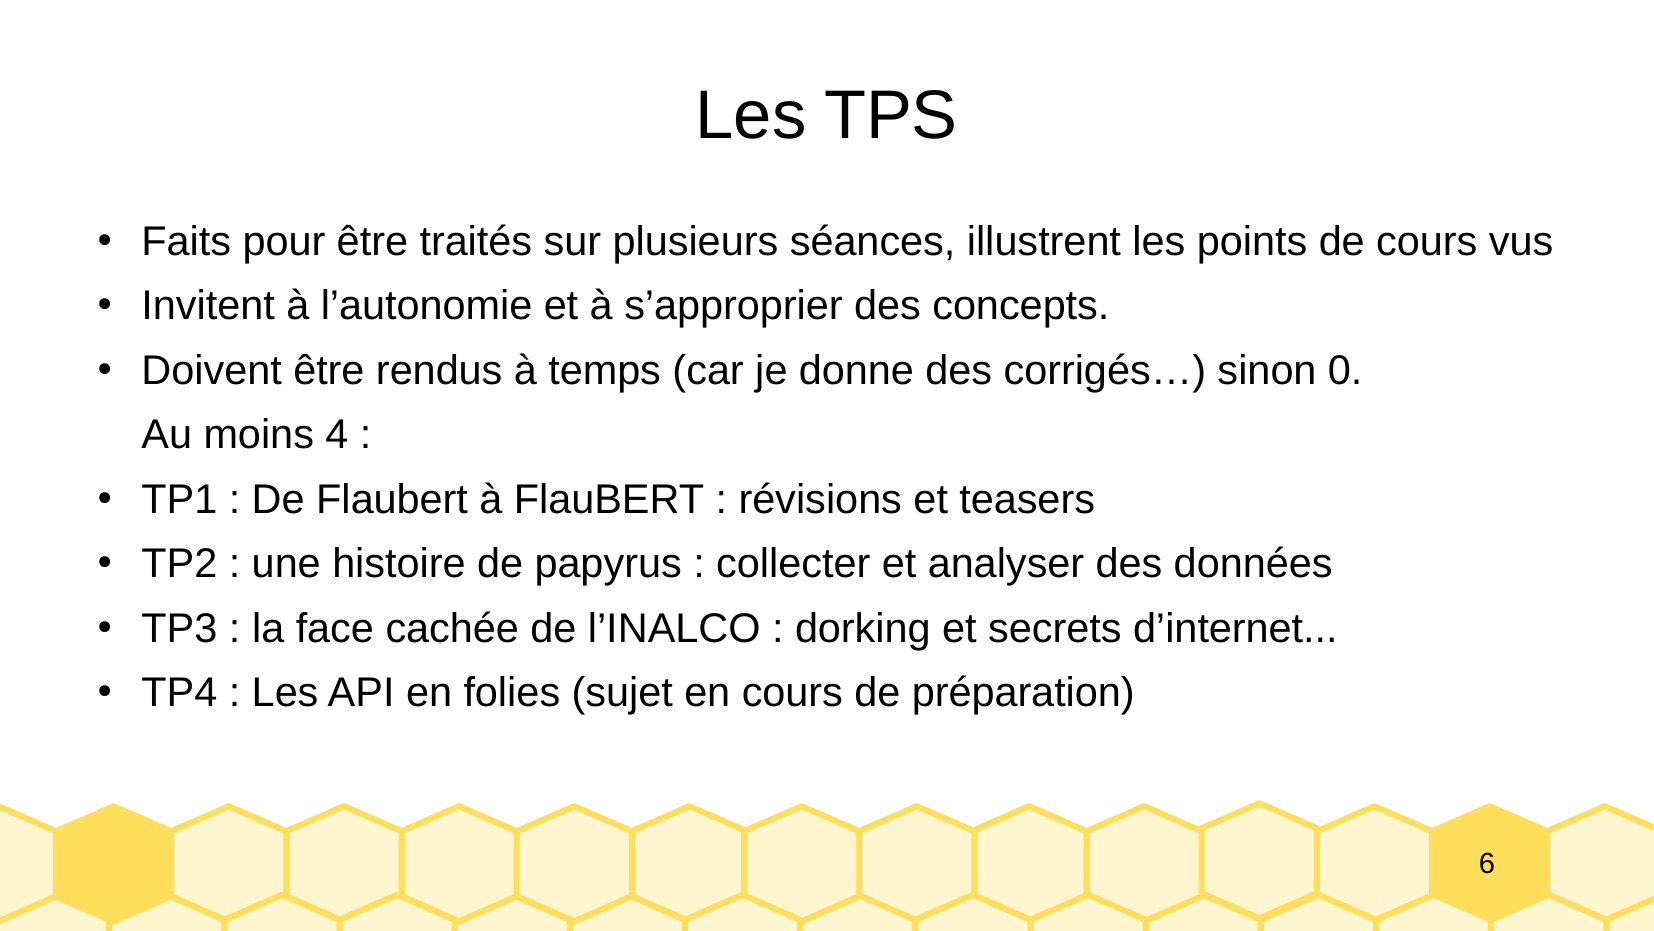

# Les TPS
Faits pour être traités sur plusieurs séances, illustrent les points de cours vus
Invitent à l’autonomie et à s’approprier des concepts.
Doivent être rendus à temps (car je donne des corrigés…) sinon 0.
Au moins 4 :
TP1 : De Flaubert à FlauBERT : révisions et teasers
TP2 : une histoire de papyrus : collecter et analyser des données
TP3 : la face cachée de l’INALCO : dorking et secrets d’internet...
TP4 : Les API en folies (sujet en cours de préparation)